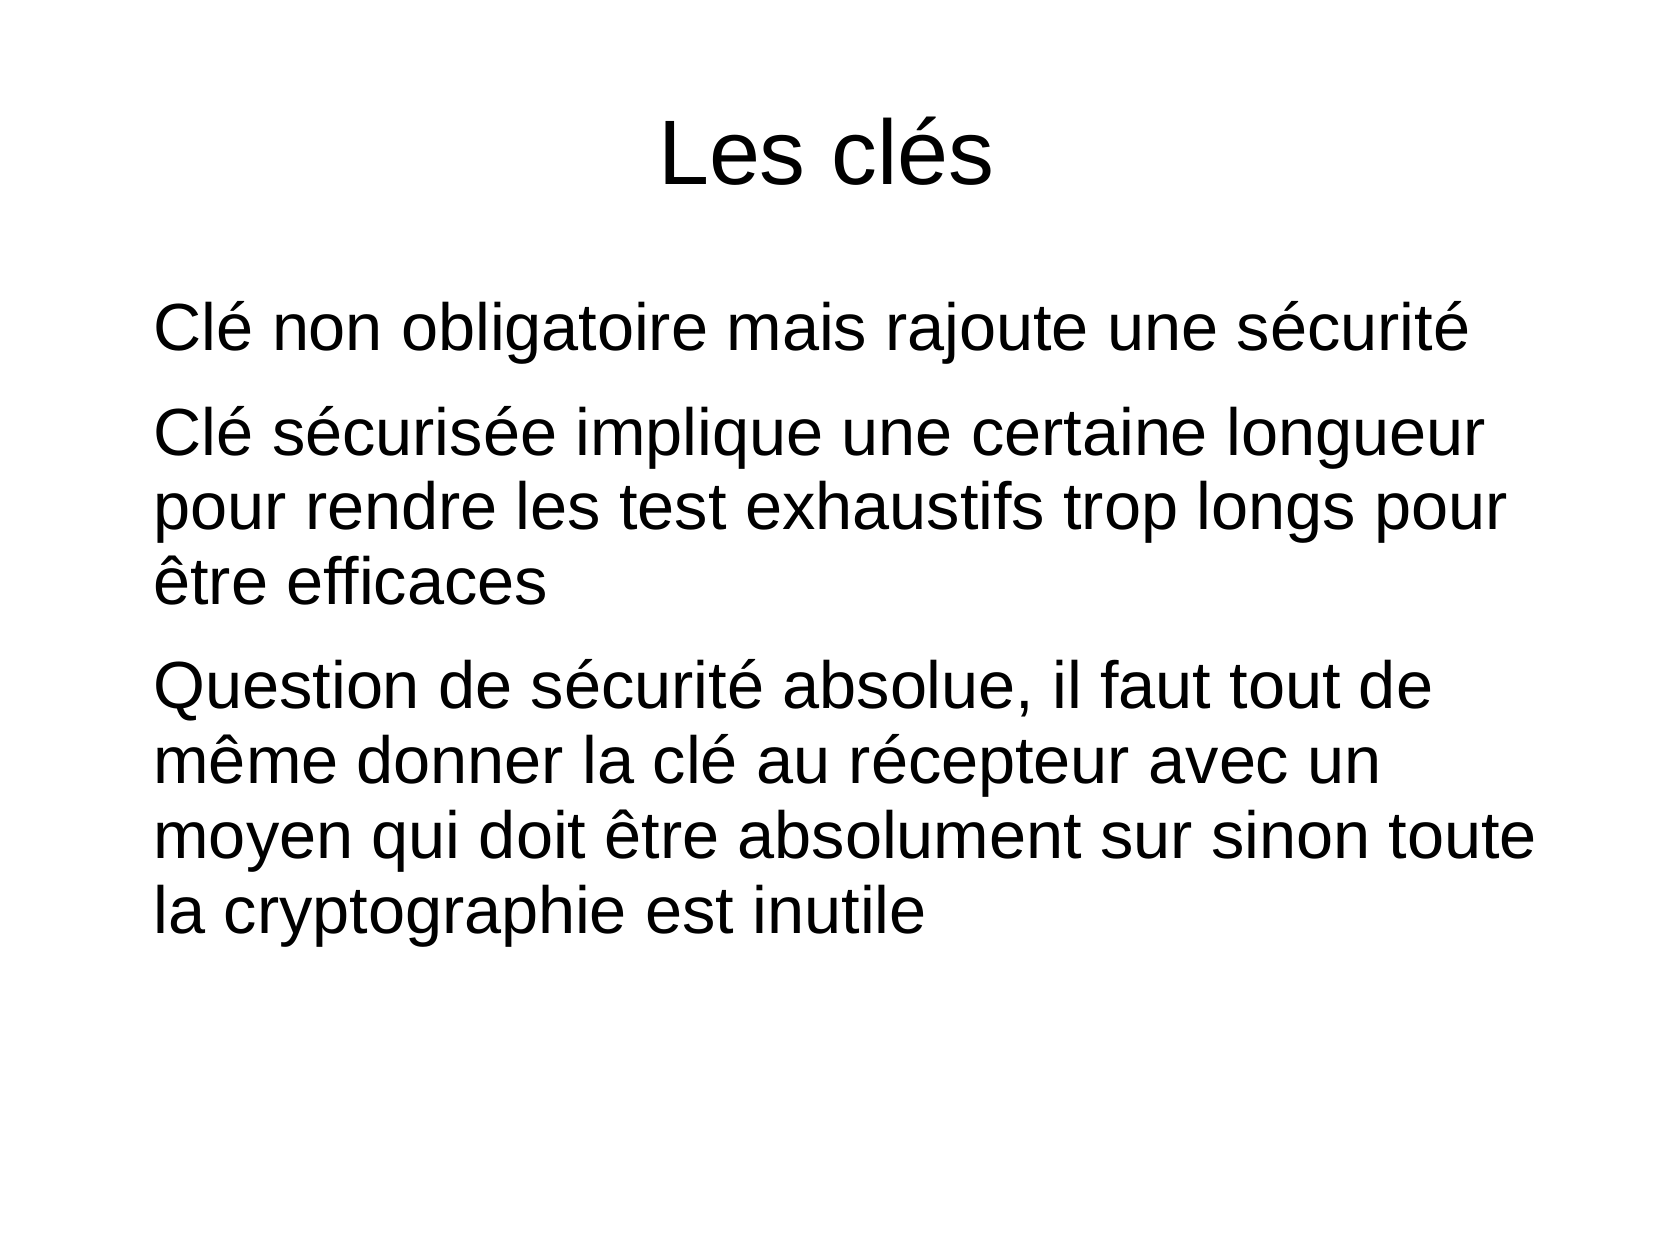

# Les clés
Clé non obligatoire mais rajoute une sécurité
Clé sécurisée implique une certaine longueur pour rendre les test exhaustifs trop longs pour être efficaces
Question de sécurité absolue, il faut tout de même donner la clé au récepteur avec un moyen qui doit être absolument sur sinon toute la cryptographie est inutile